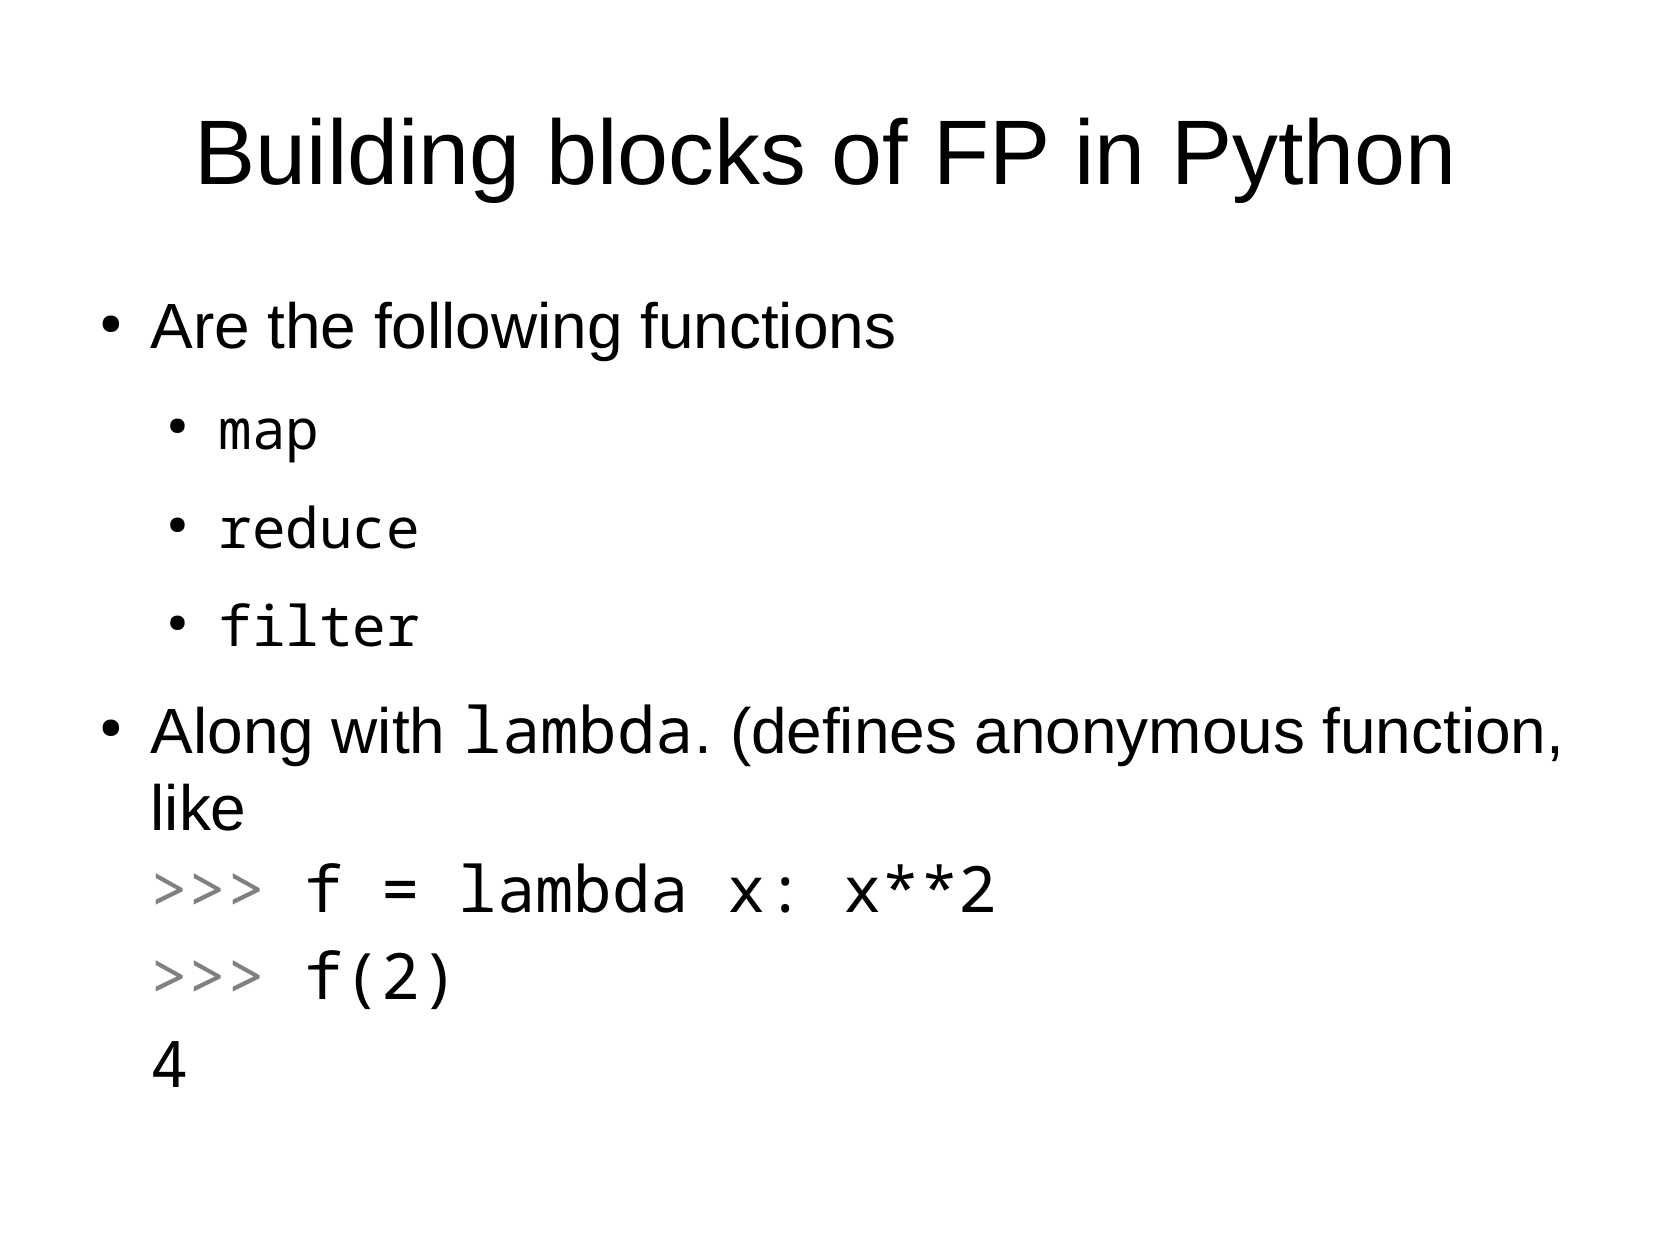

# Building blocks of FP in Python
Are the following functions
map
reduce
filter
Along with lambda. (defines anonymous function, like
>>> f = lambda x: x**2
>>> f(2)
4